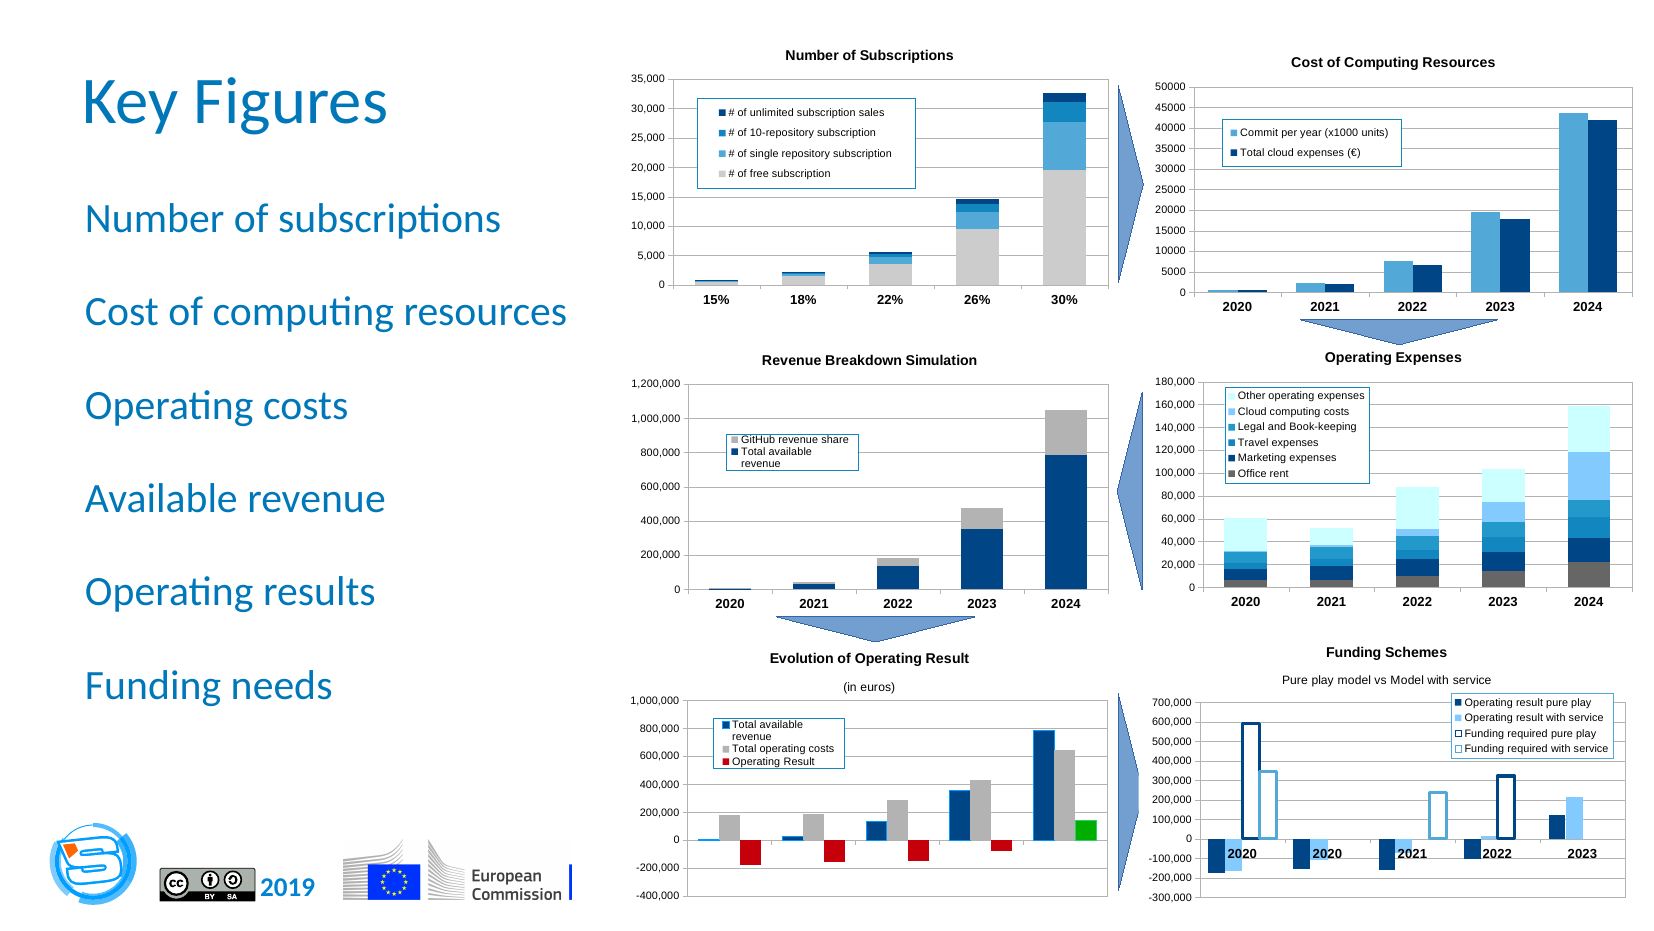

# Key Figures
Number of subscriptions
Cost of computing resources
Operating costs
Available revenue
Operating results
Funding needs
31